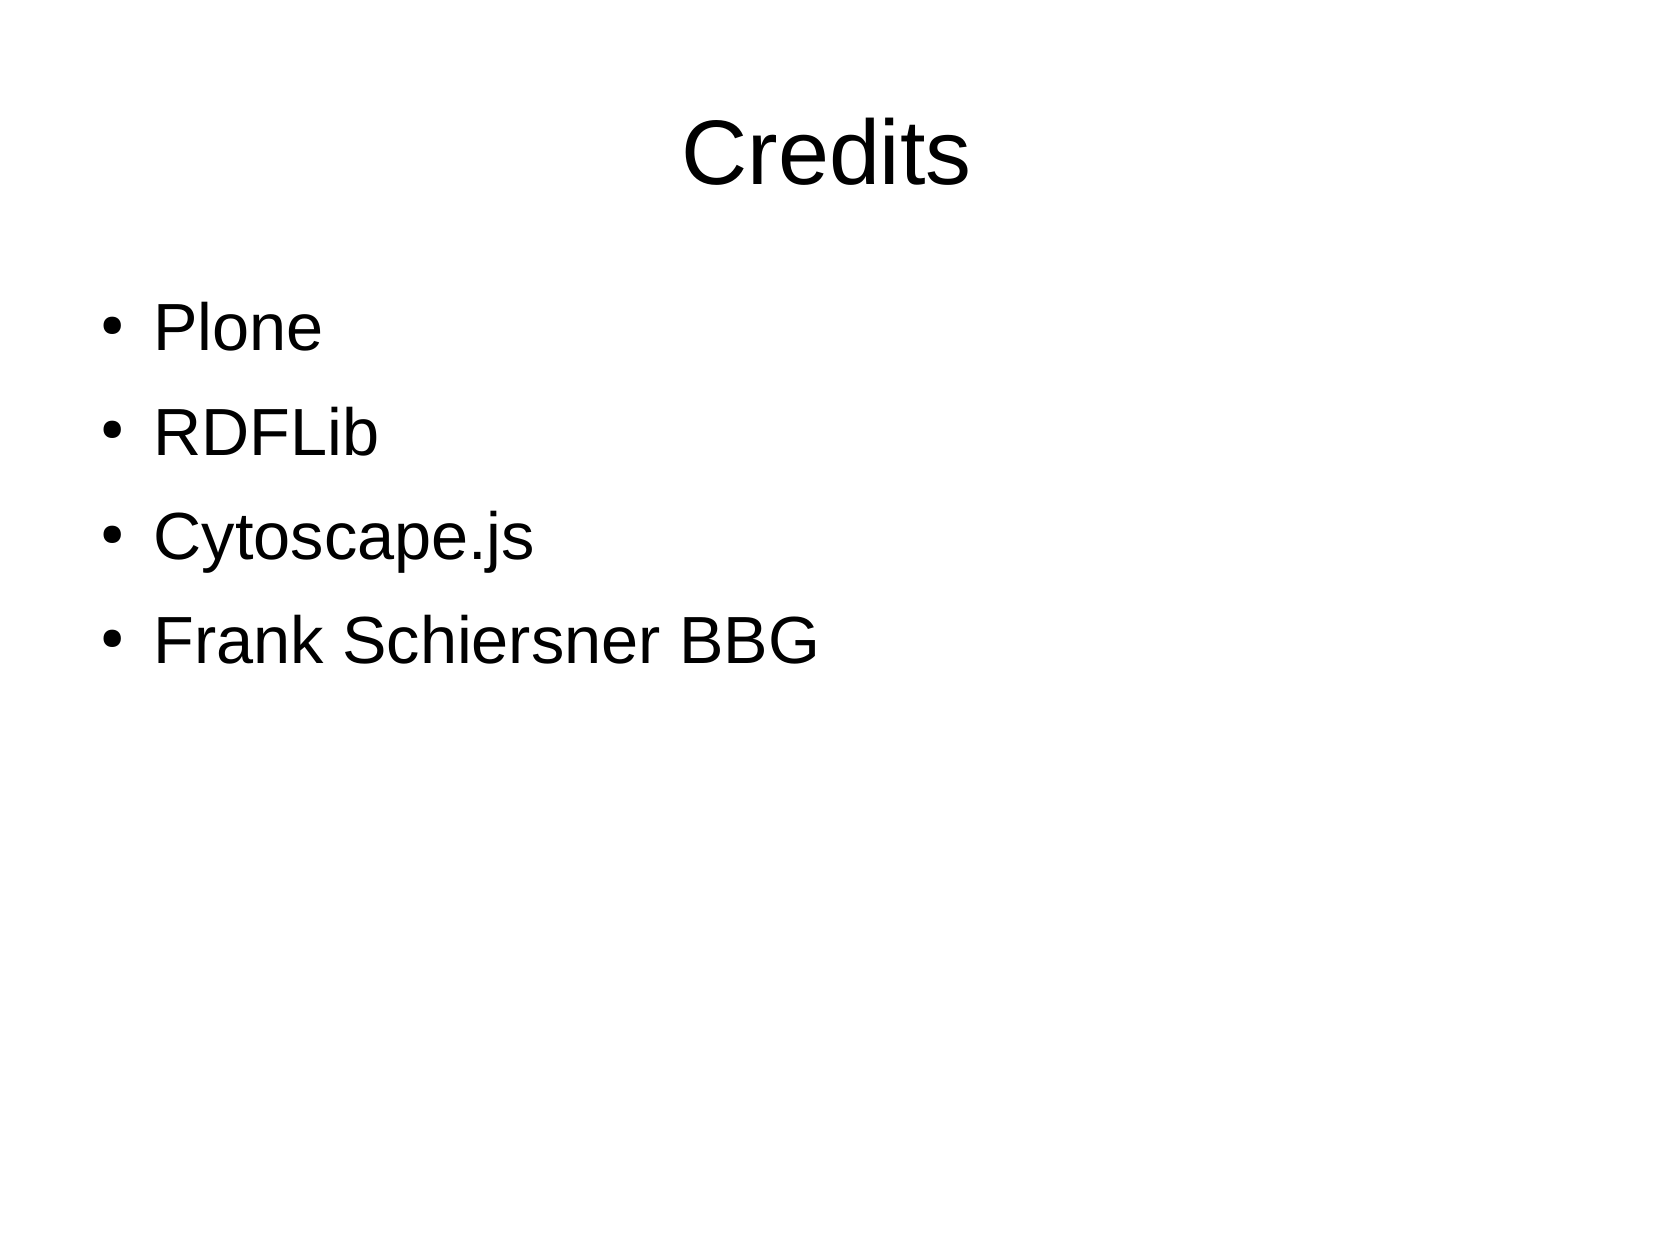

# Credits
Plone
RDFLib
Cytoscape.js
Frank Schiersner BBG